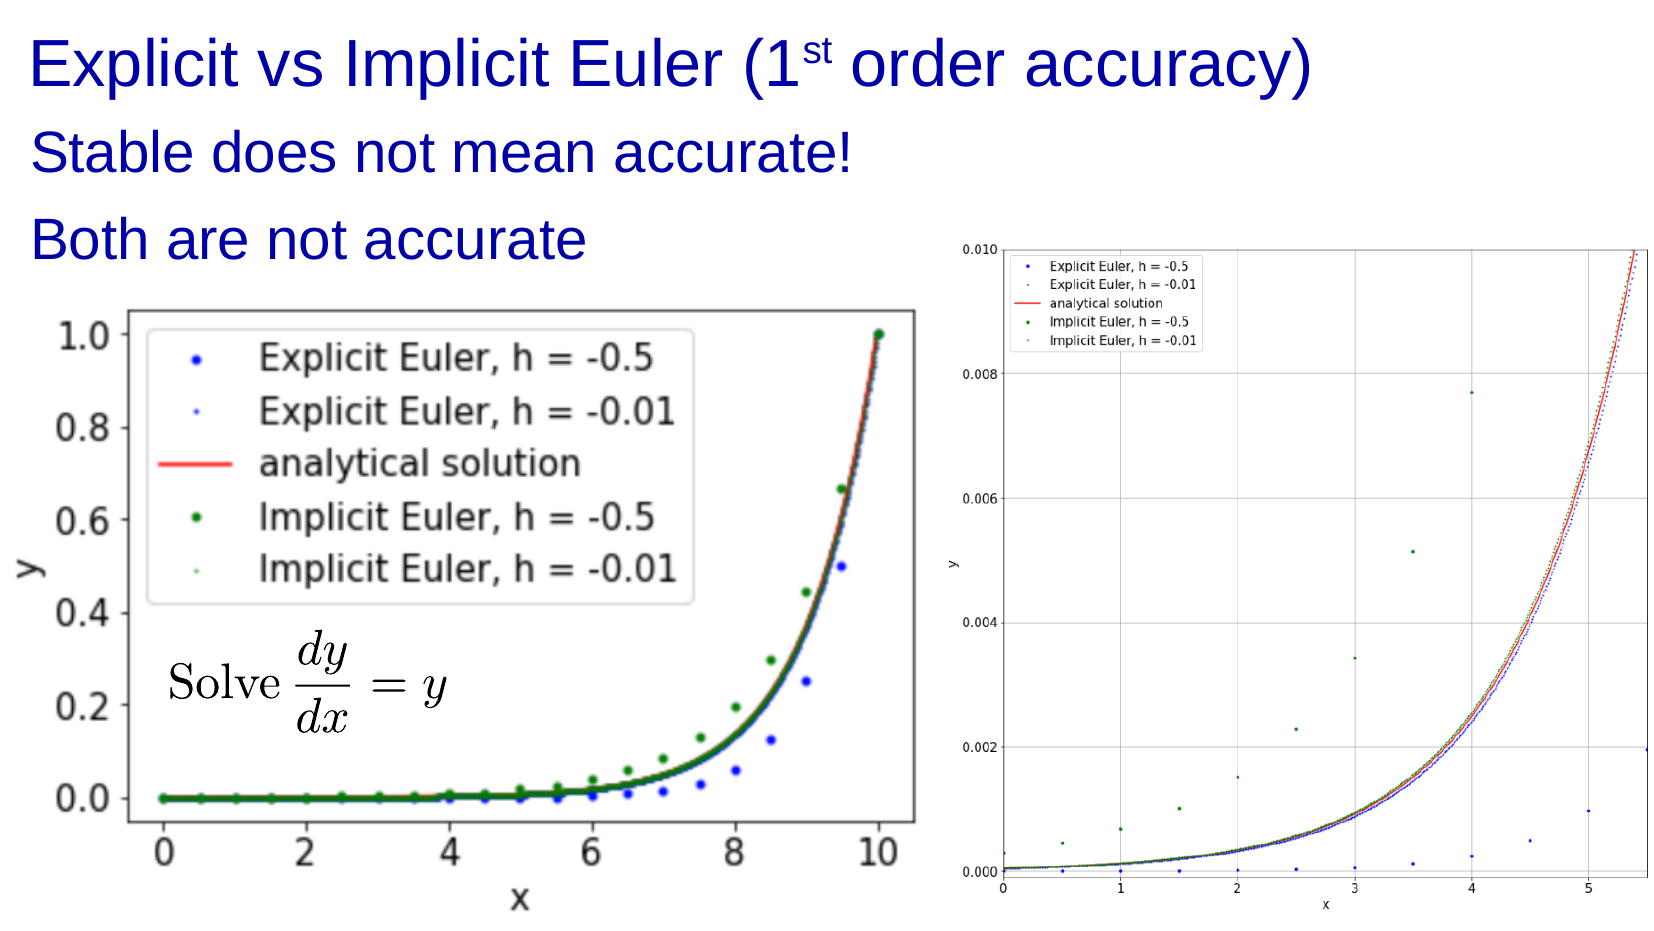

# Explicit vs Implicit Euler (1st order accuracy)
Stable does not mean accurate!
Both are not accurate
16